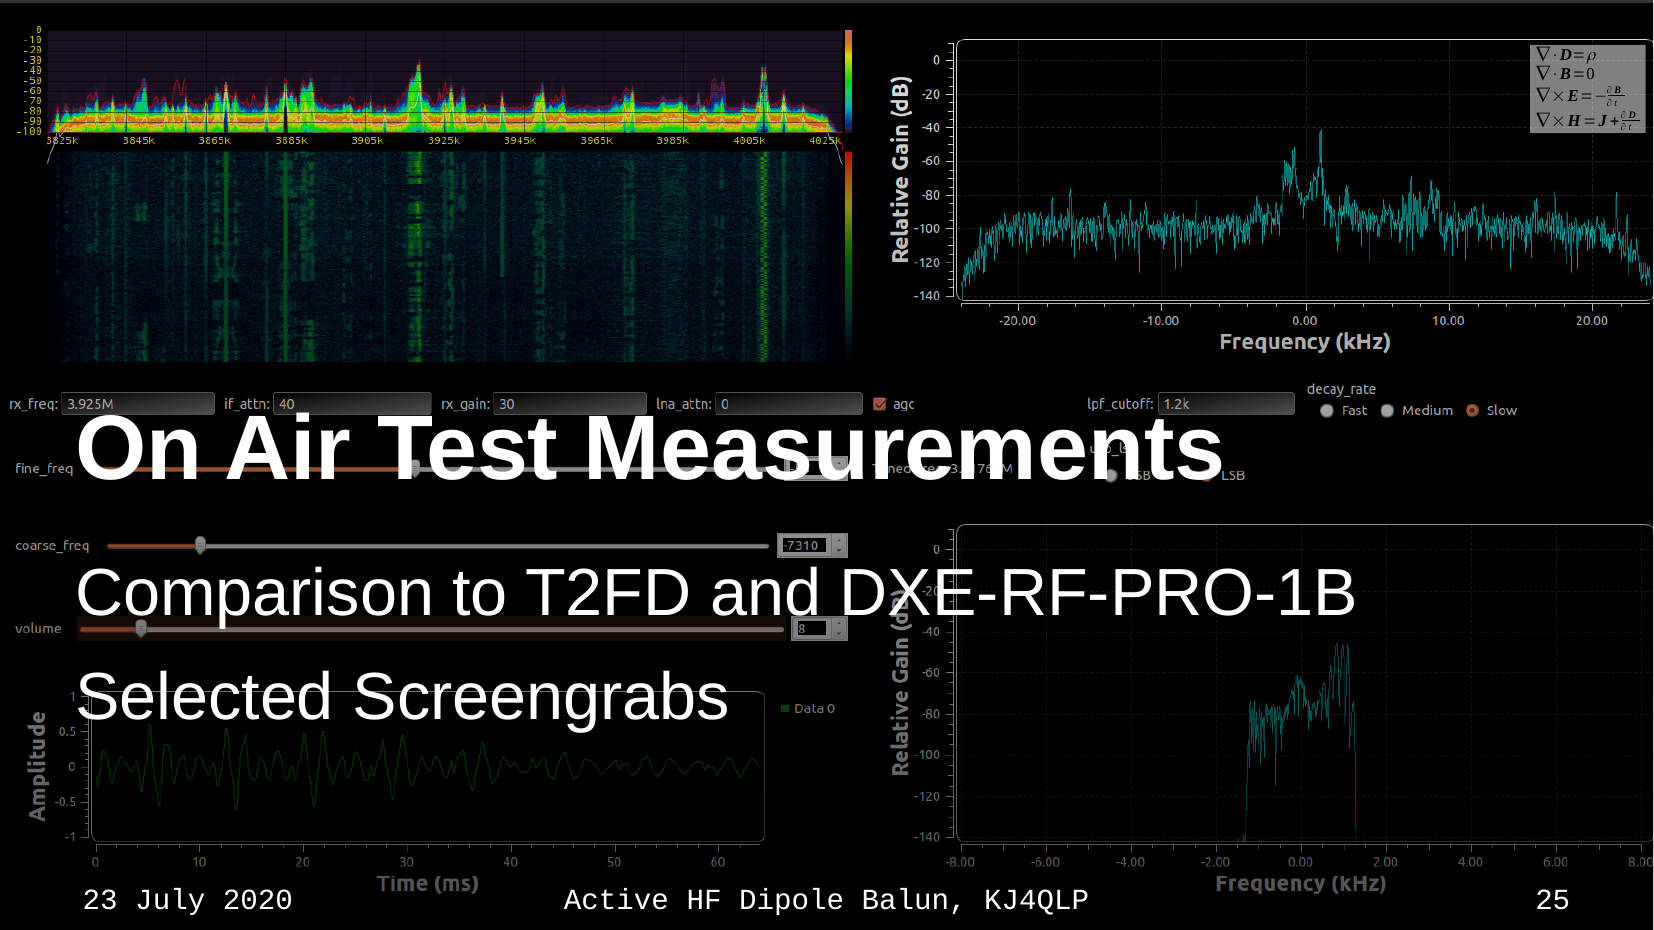

# On Air Test Measurements
Comparison to T2FD and DXE-RF-PRO-1B
Selected Screengrabs